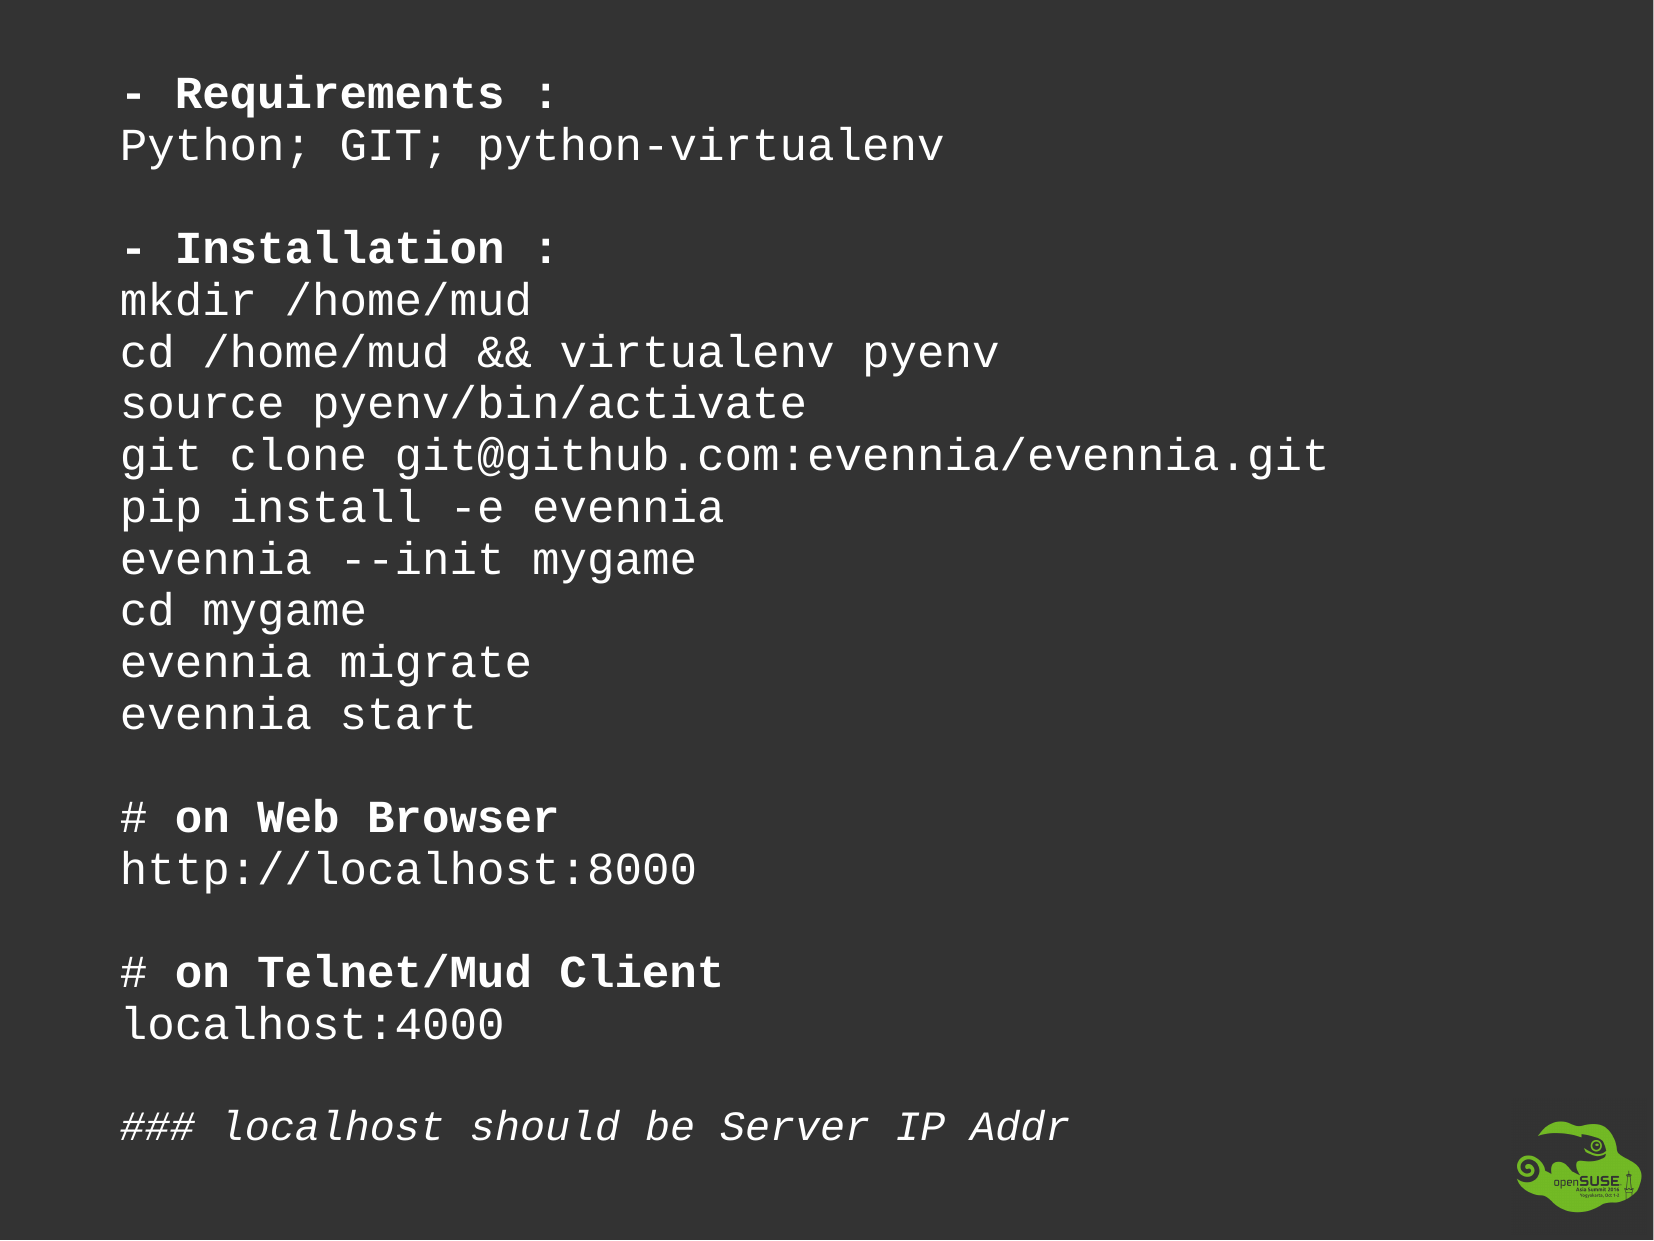

- Requirements :
Python; GIT; python-virtualenv
- Installation :
mkdir /home/mud
cd /home/mud && virtualenv pyenv
source pyenv/bin/activate
git clone git@github.com:evennia/evennia.git
pip install -e evennia
evennia --init mygame
cd mygame
evennia migrate
evennia start
# on Web Browser
http://localhost:8000
# on Telnet/Mud Client
localhost:4000
### localhost should be Server IP Addr